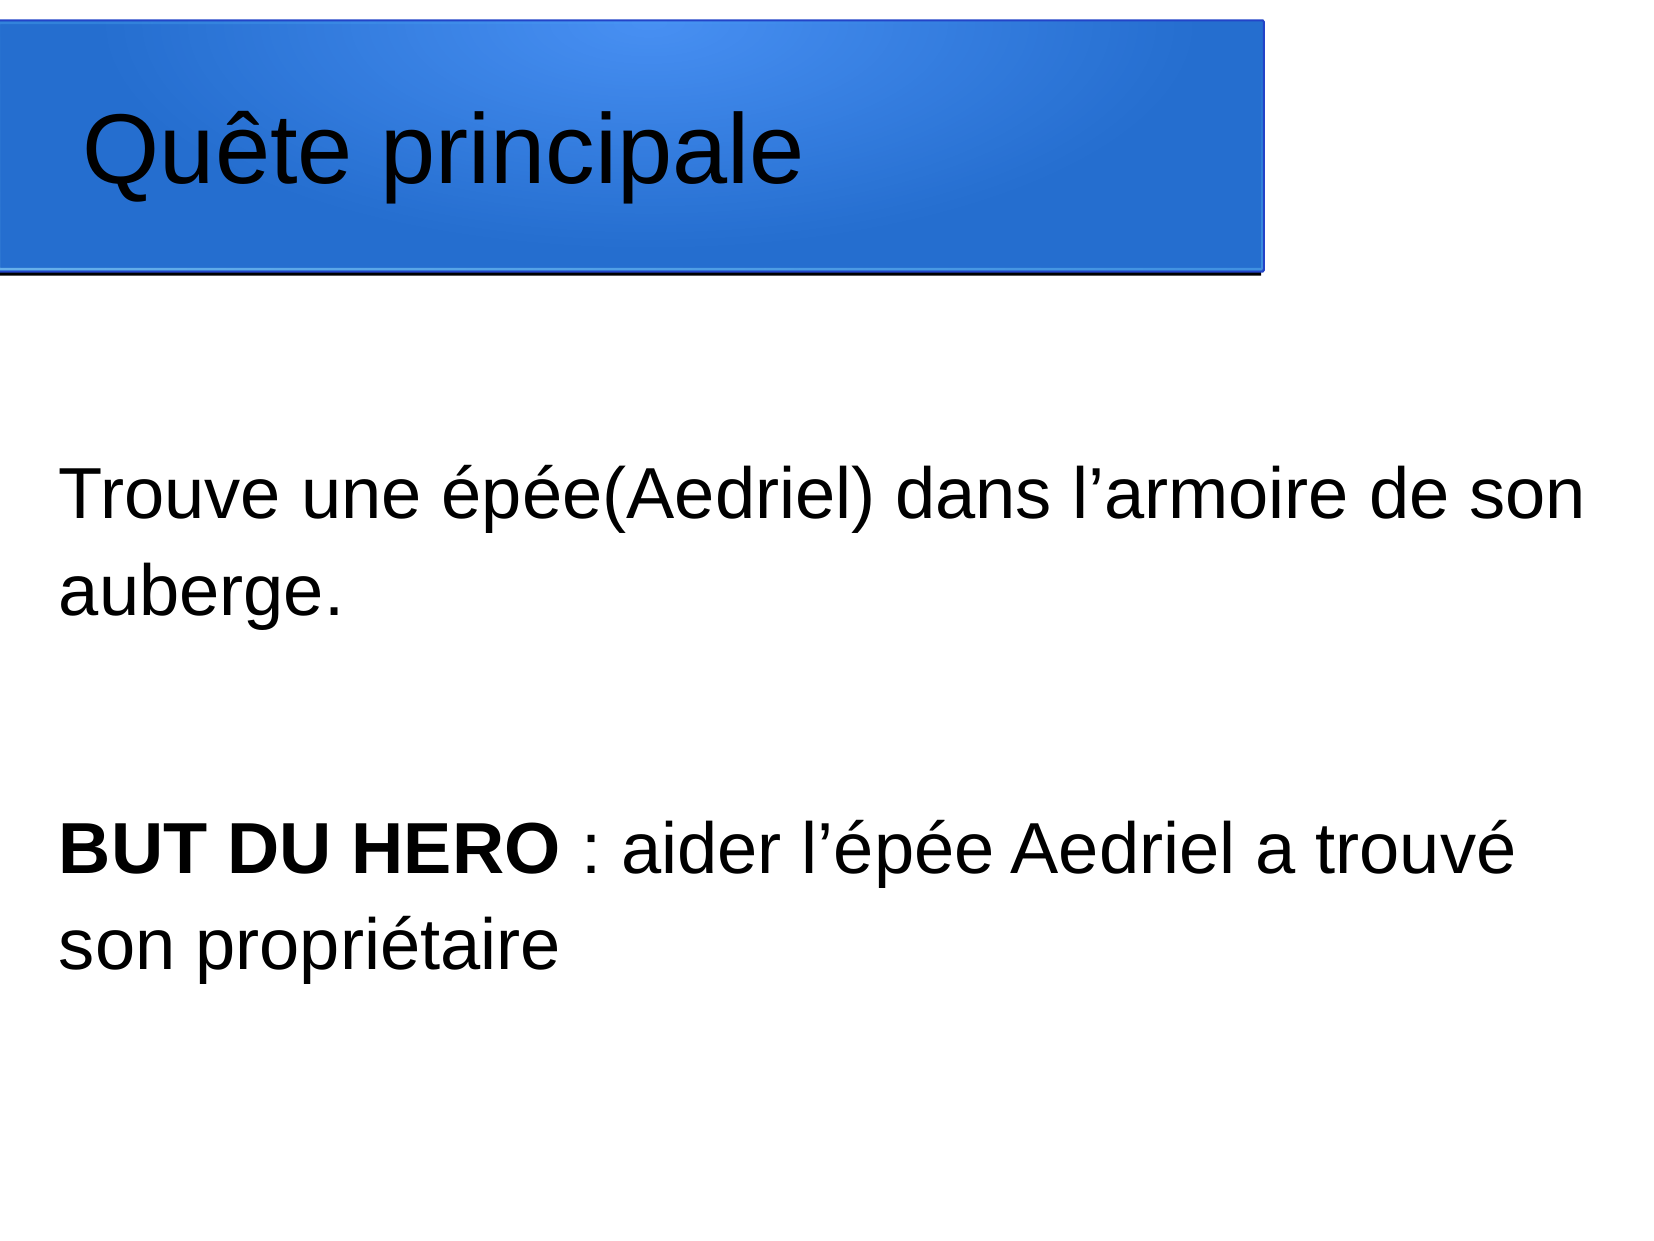

# Quête principale
Trouve une épée(Aedriel) dans l’armoire de son auberge.
BUT DU HERO : aider l’épée Aedriel a trouvé son propriétaire